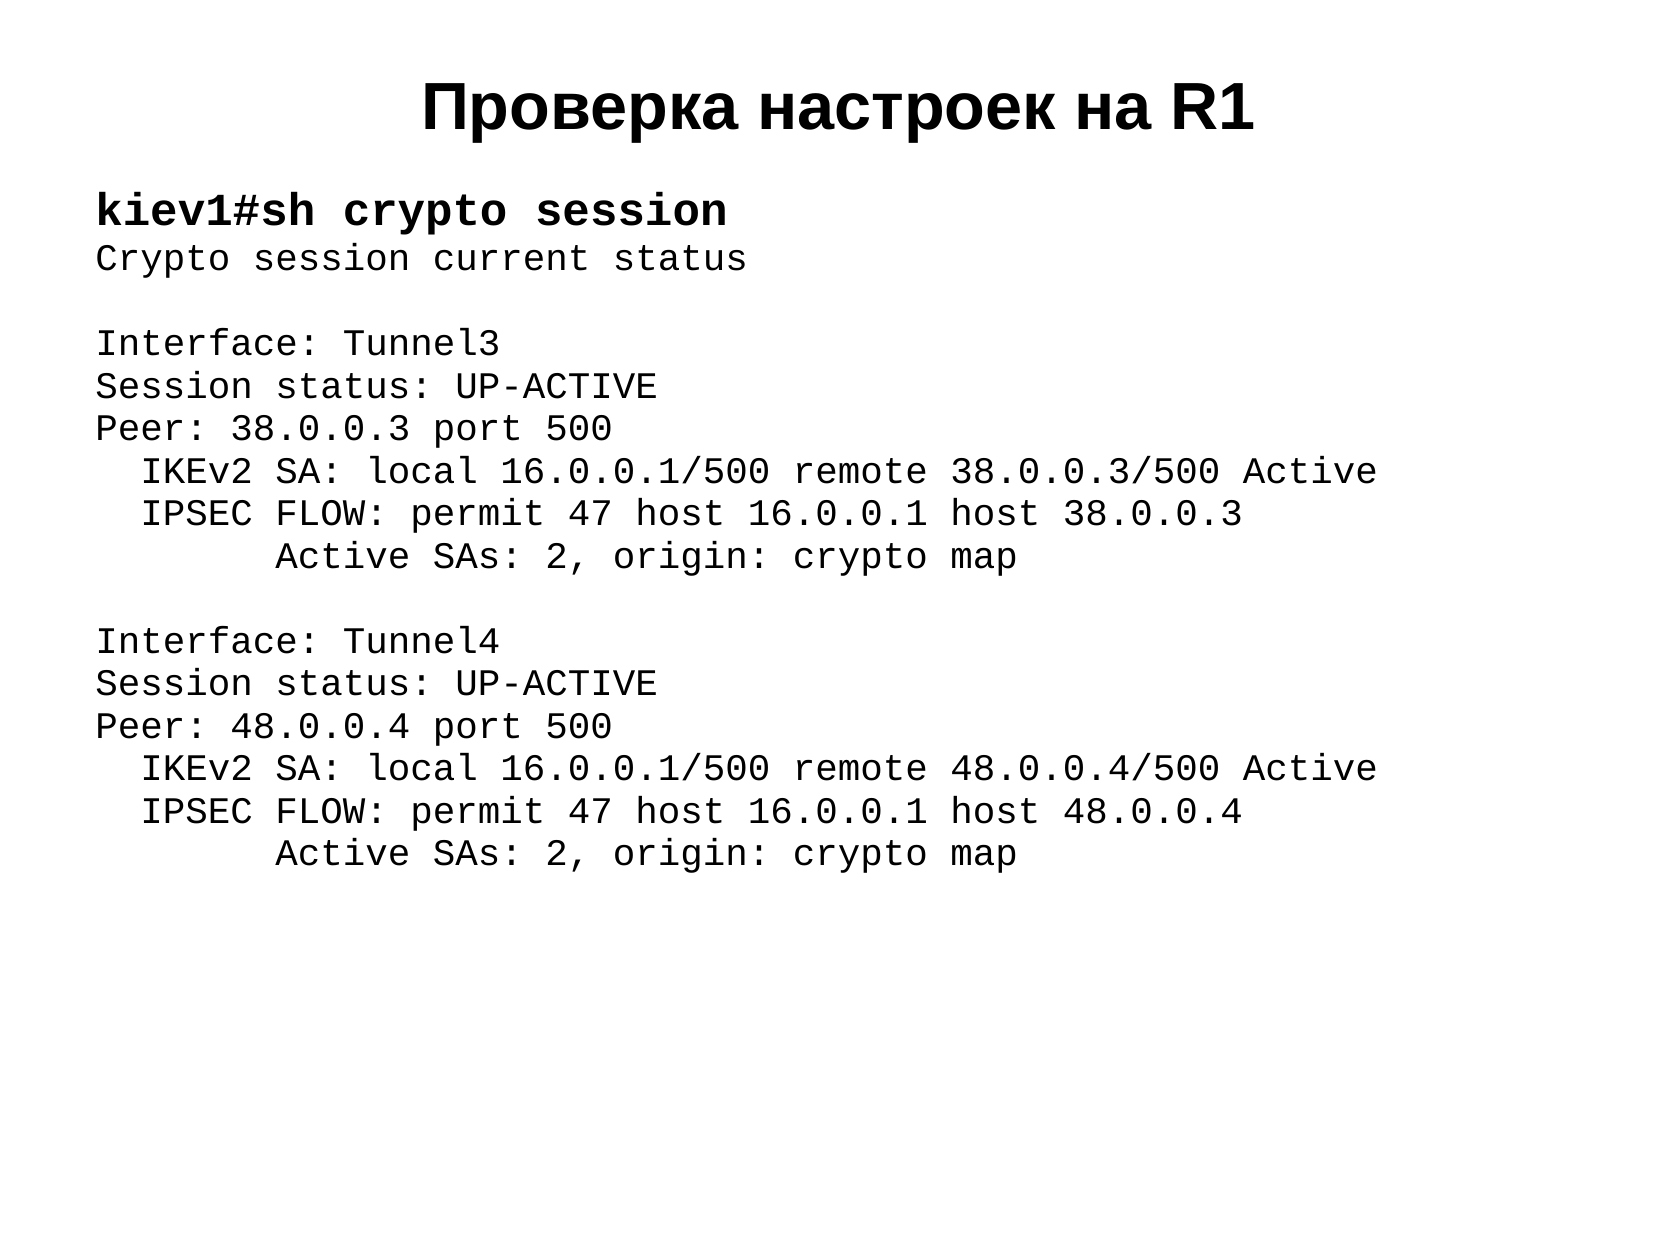

Проверка настроек на R1
# kiev1#sh crypto session
Crypto session current status
Interface: Tunnel3
Session status: UP-ACTIVE
Peer: 38.0.0.3 port 500
 IKEv2 SA: local 16.0.0.1/500 remote 38.0.0.3/500 Active
 IPSEC FLOW: permit 47 host 16.0.0.1 host 38.0.0.3
 Active SAs: 2, origin: crypto map
Interface: Tunnel4
Session status: UP-ACTIVE
Peer: 48.0.0.4 port 500
 IKEv2 SA: local 16.0.0.1/500 remote 48.0.0.4/500 Active
 IPSEC FLOW: permit 47 host 16.0.0.1 host 48.0.0.4
 Active SAs: 2, origin: crypto map